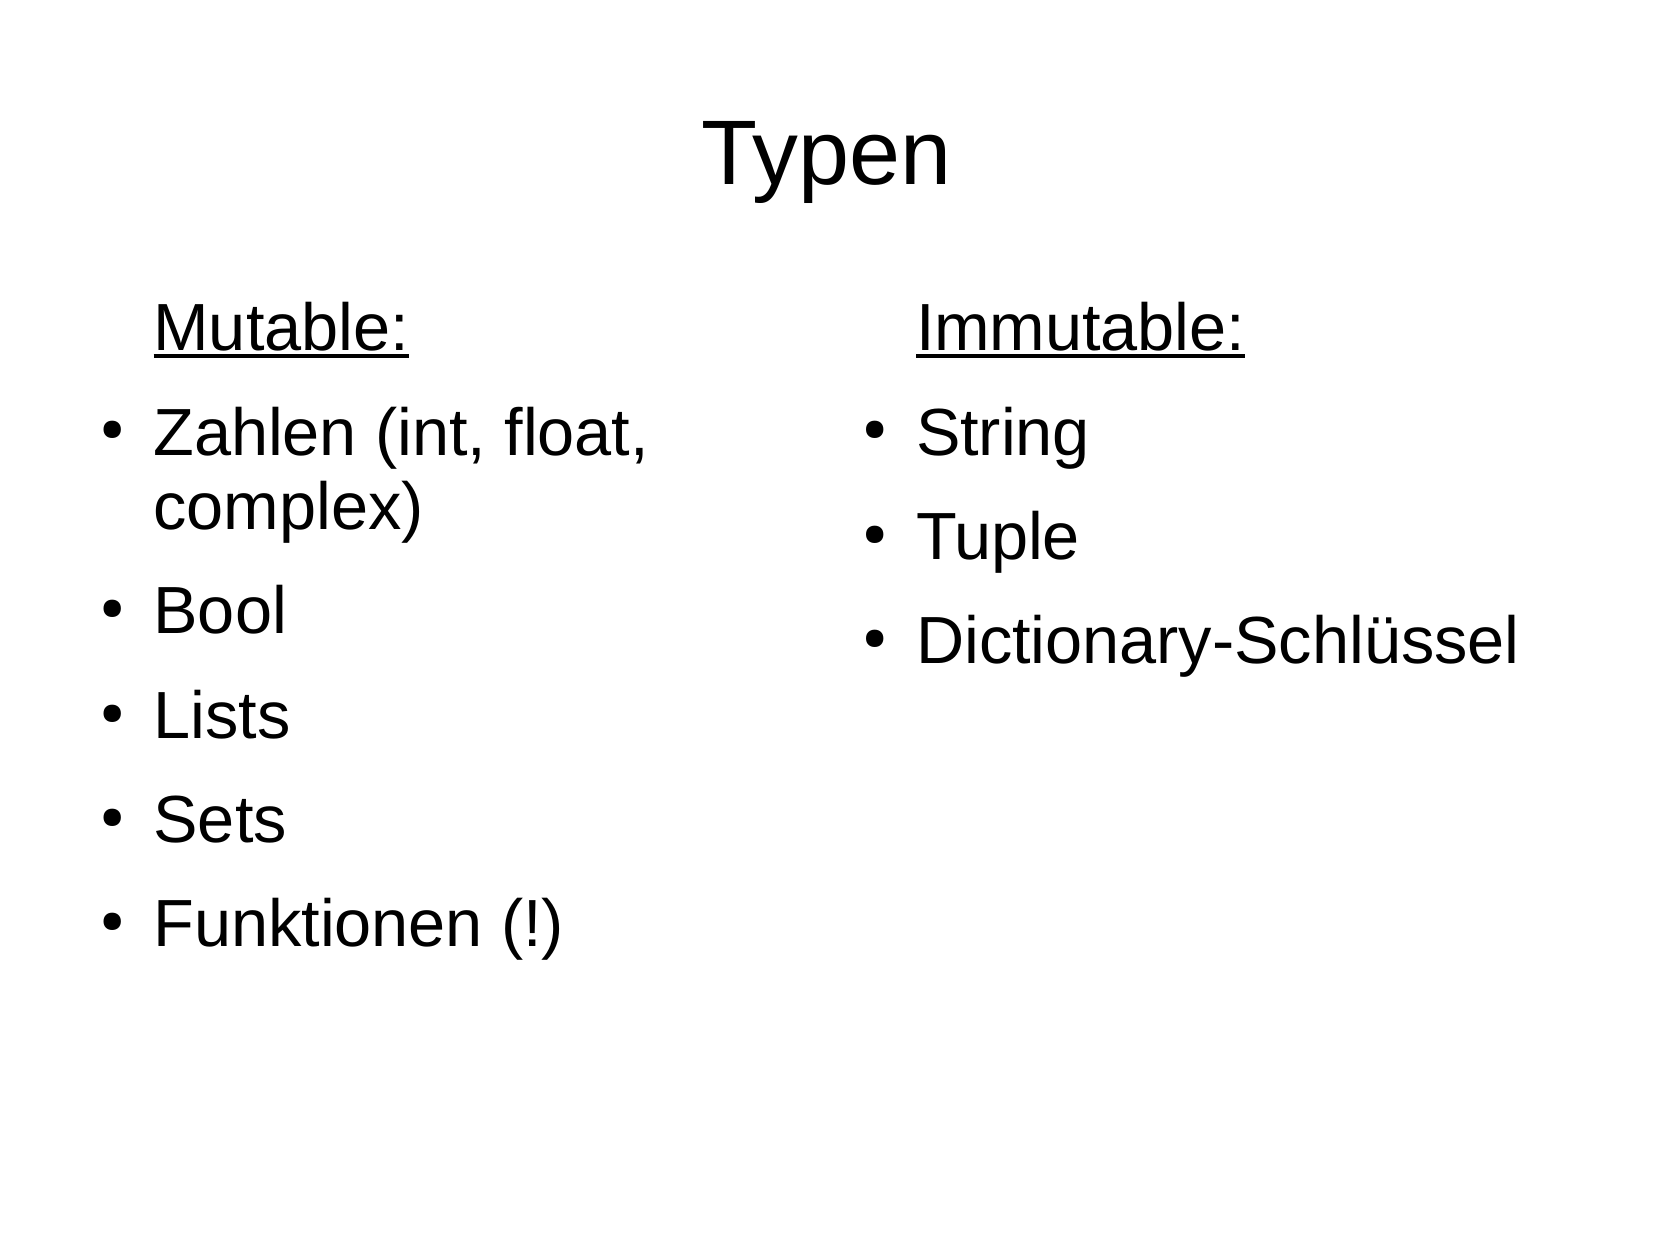

# Typen
Mutable:
Zahlen (int, float, complex)
Bool
Lists
Sets
Funktionen (!)
Immutable:
String
Tuple
Dictionary-Schlüssel